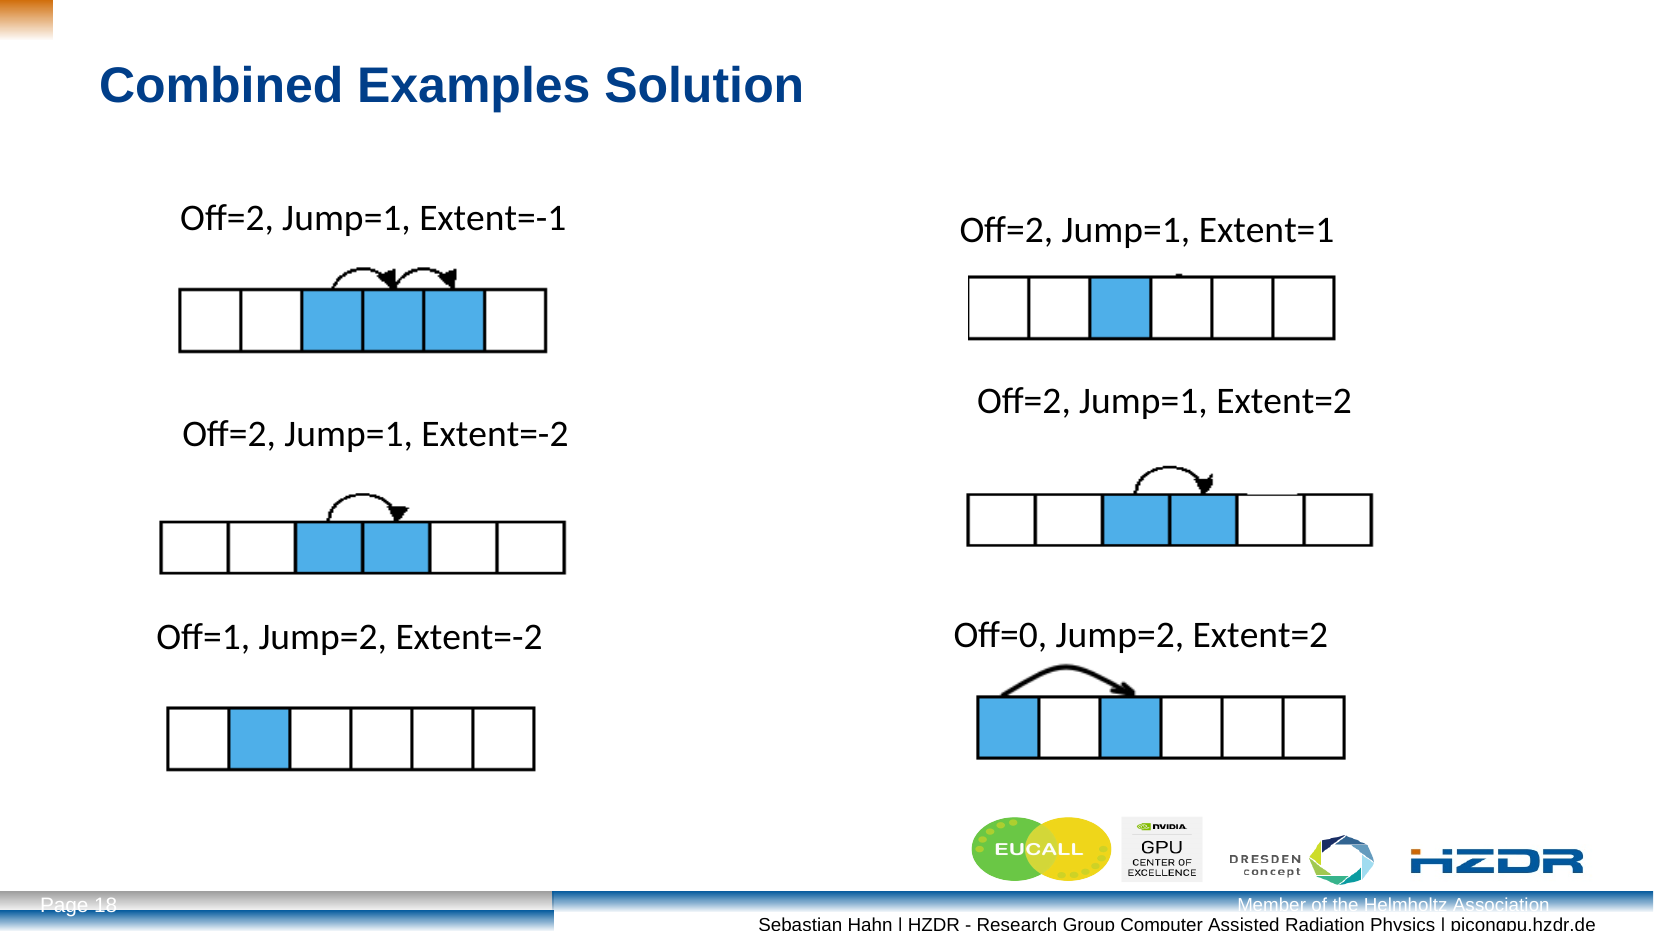

# Combined Examples Solution
Off=2, Jump=1, Extent=-1
Off=2, Jump=1, Extent=1
Off=2, Jump=1, Extent=2
Off=2, Jump=1, Extent=-2
Off=0, Jump=2, Extent=2
Off=1, Jump=2, Extent=-2